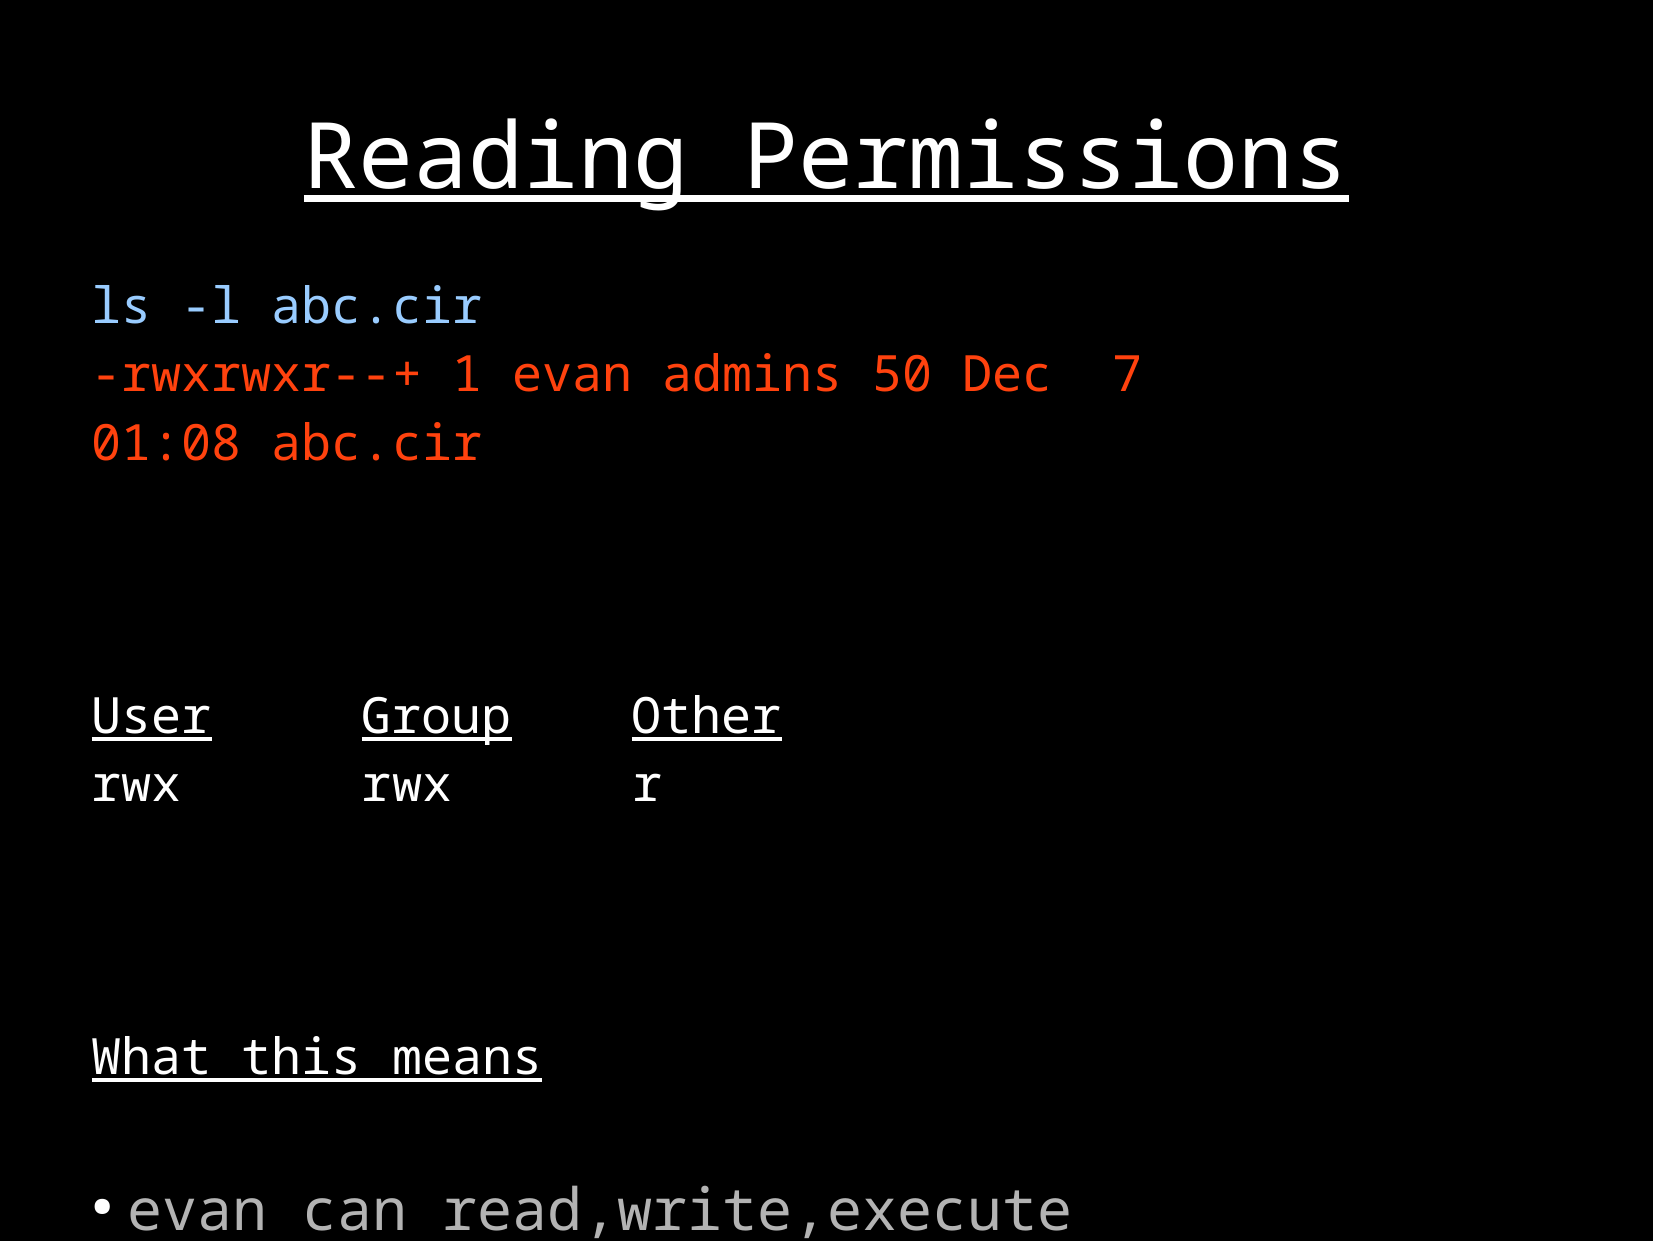

# Reading Permissions
| ls -l abc.cir -rwxrwxr--+ 1 evan admins 50 Dec 7 01:08 abc.cir User Group Other rwx rwx r What this means evan can read,write,execute admins can read,write,execute everybody else can read | |
| --- | --- |